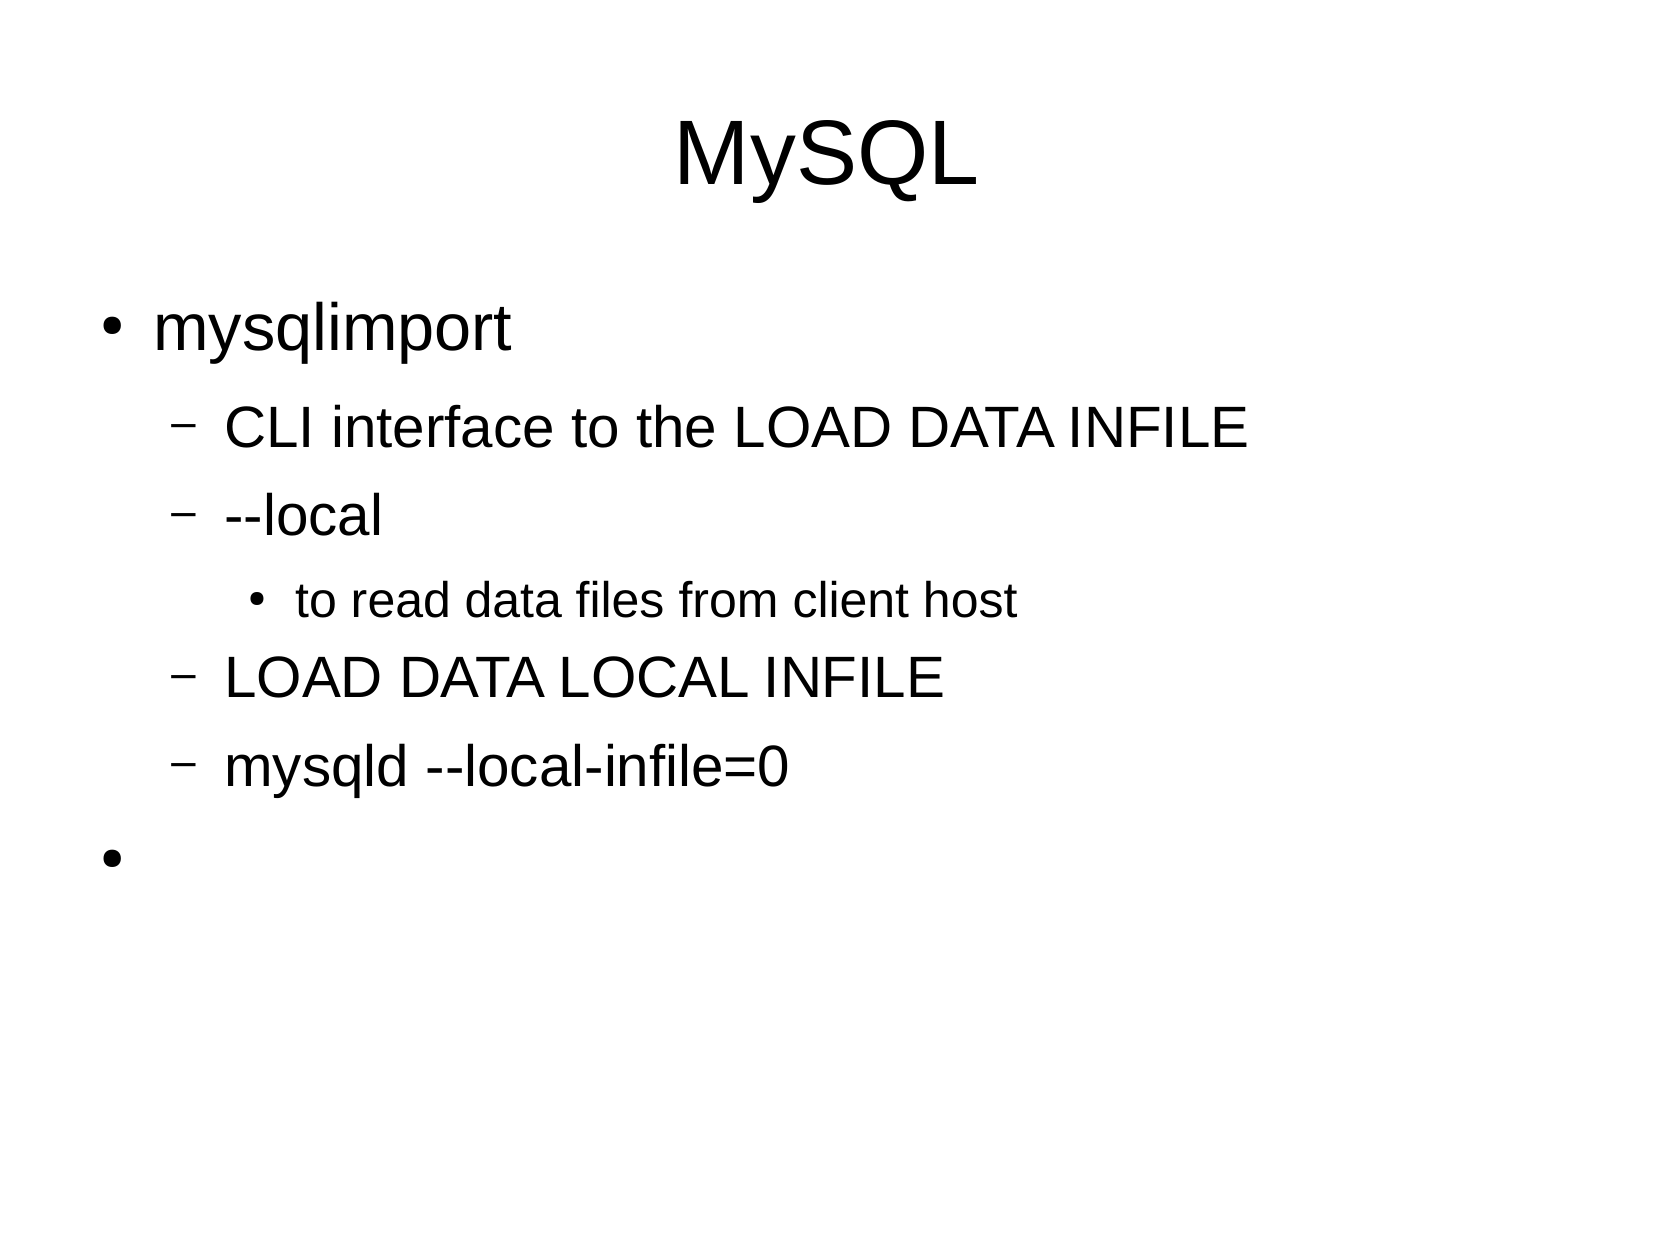

# MySQL
mysqlimport
CLI interface to the LOAD DATA INFILE
--local
to read data files from client host
LOAD DATA LOCAL INFILE
mysqld --local-infile=0